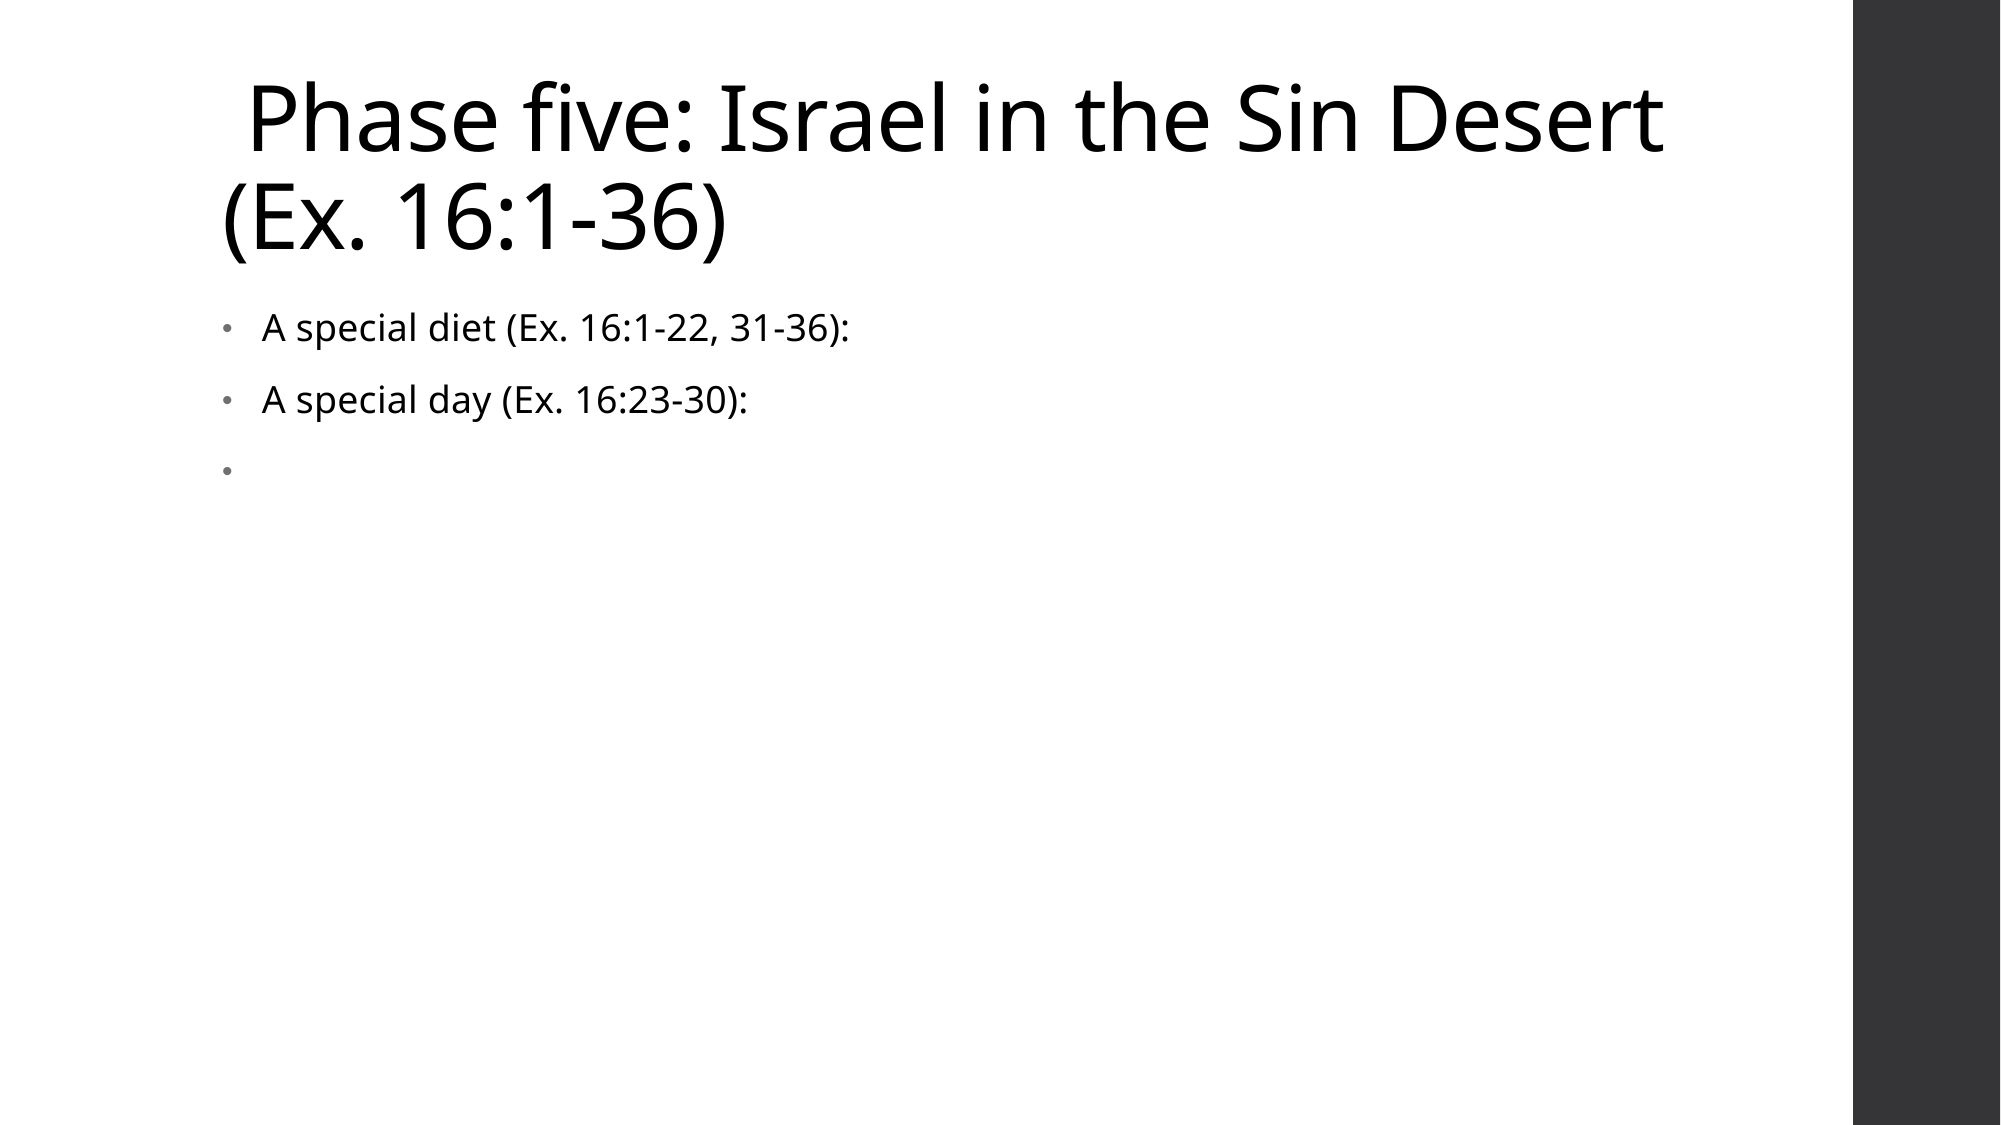

# Phase five: Israel in the Sin Desert (Ex. 16:1-36)
 A special diet (Ex. 16:1-22, 31-36):
 A special day (Ex. 16:23-30):